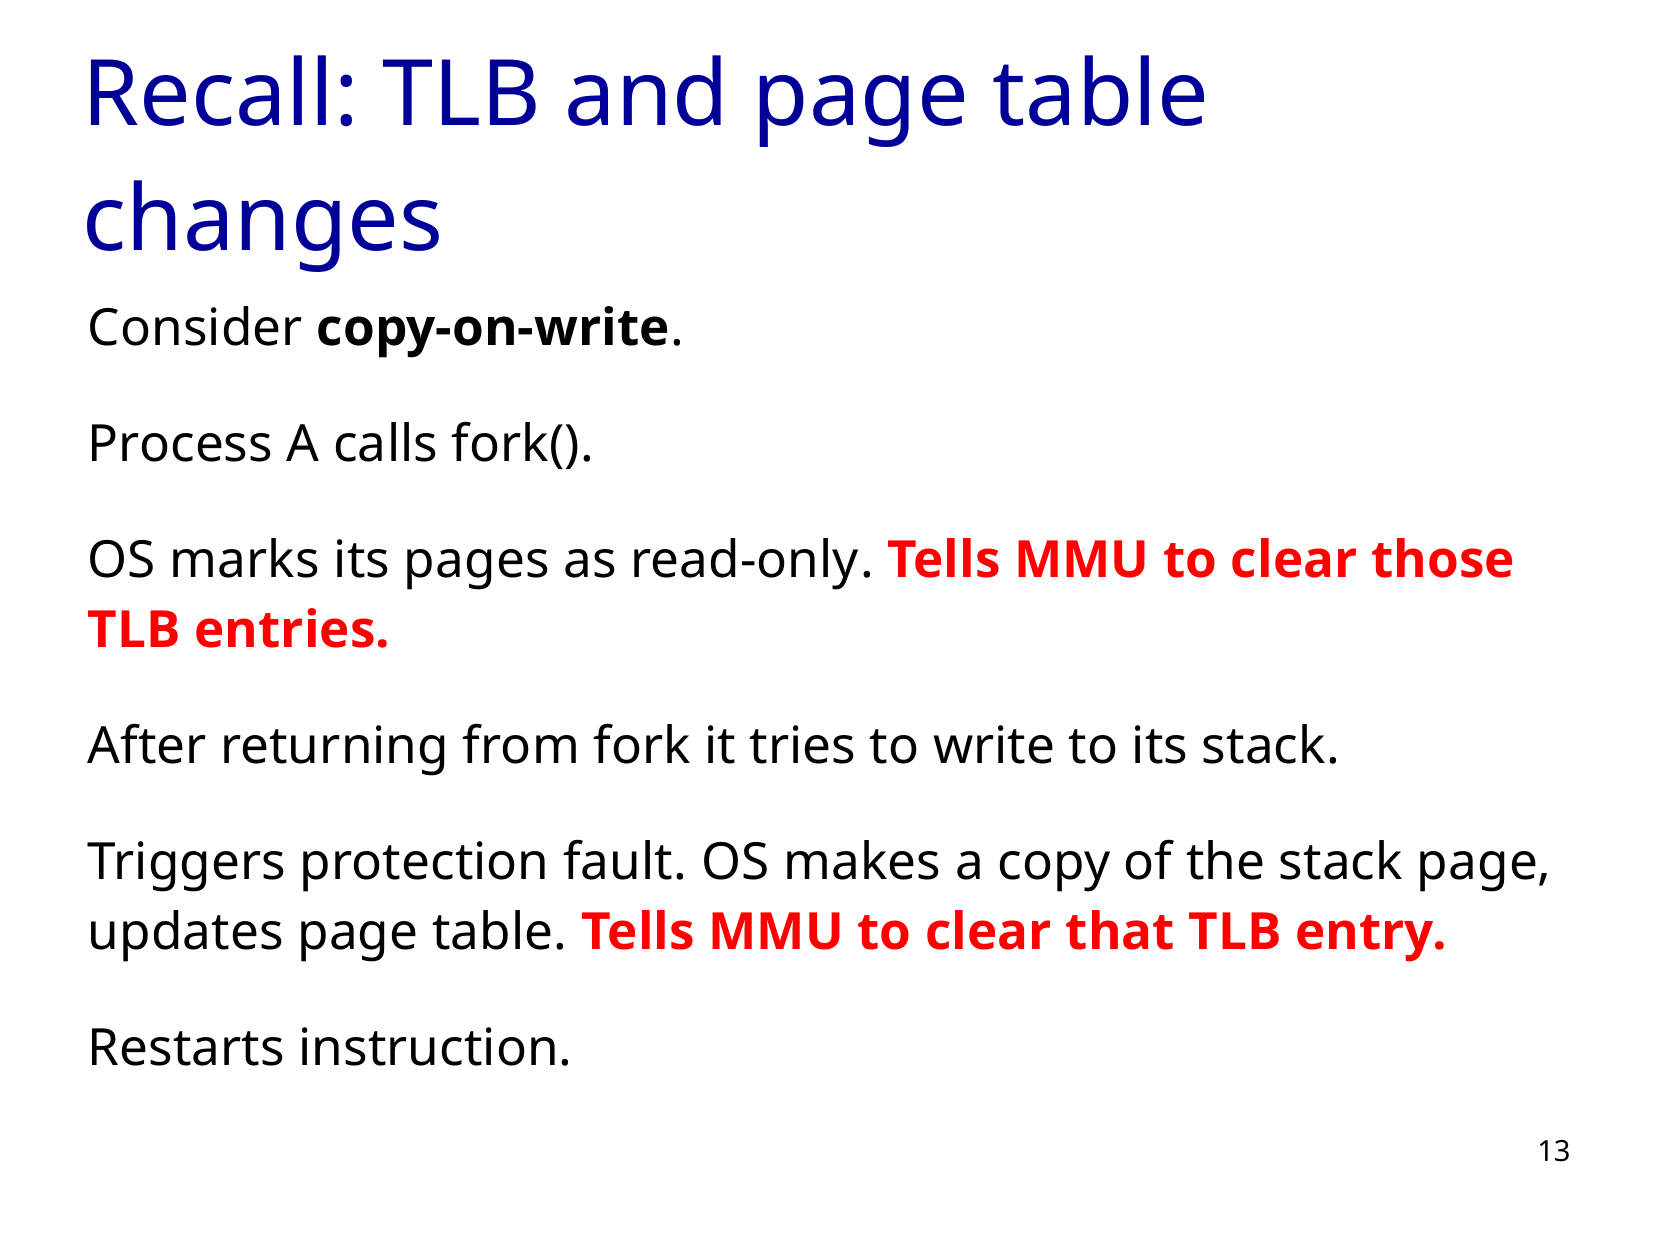

# Recall: TLB and page table changes
Consider copy-on-write.
Process A calls fork().
OS marks its pages as read-only. Tells MMU to clear those TLB entries.
After returning from fork it tries to write to its stack.
Triggers protection fault. OS makes a copy of the stack page, updates page table. Tells MMU to clear that TLB entry.
Restarts instruction.
13